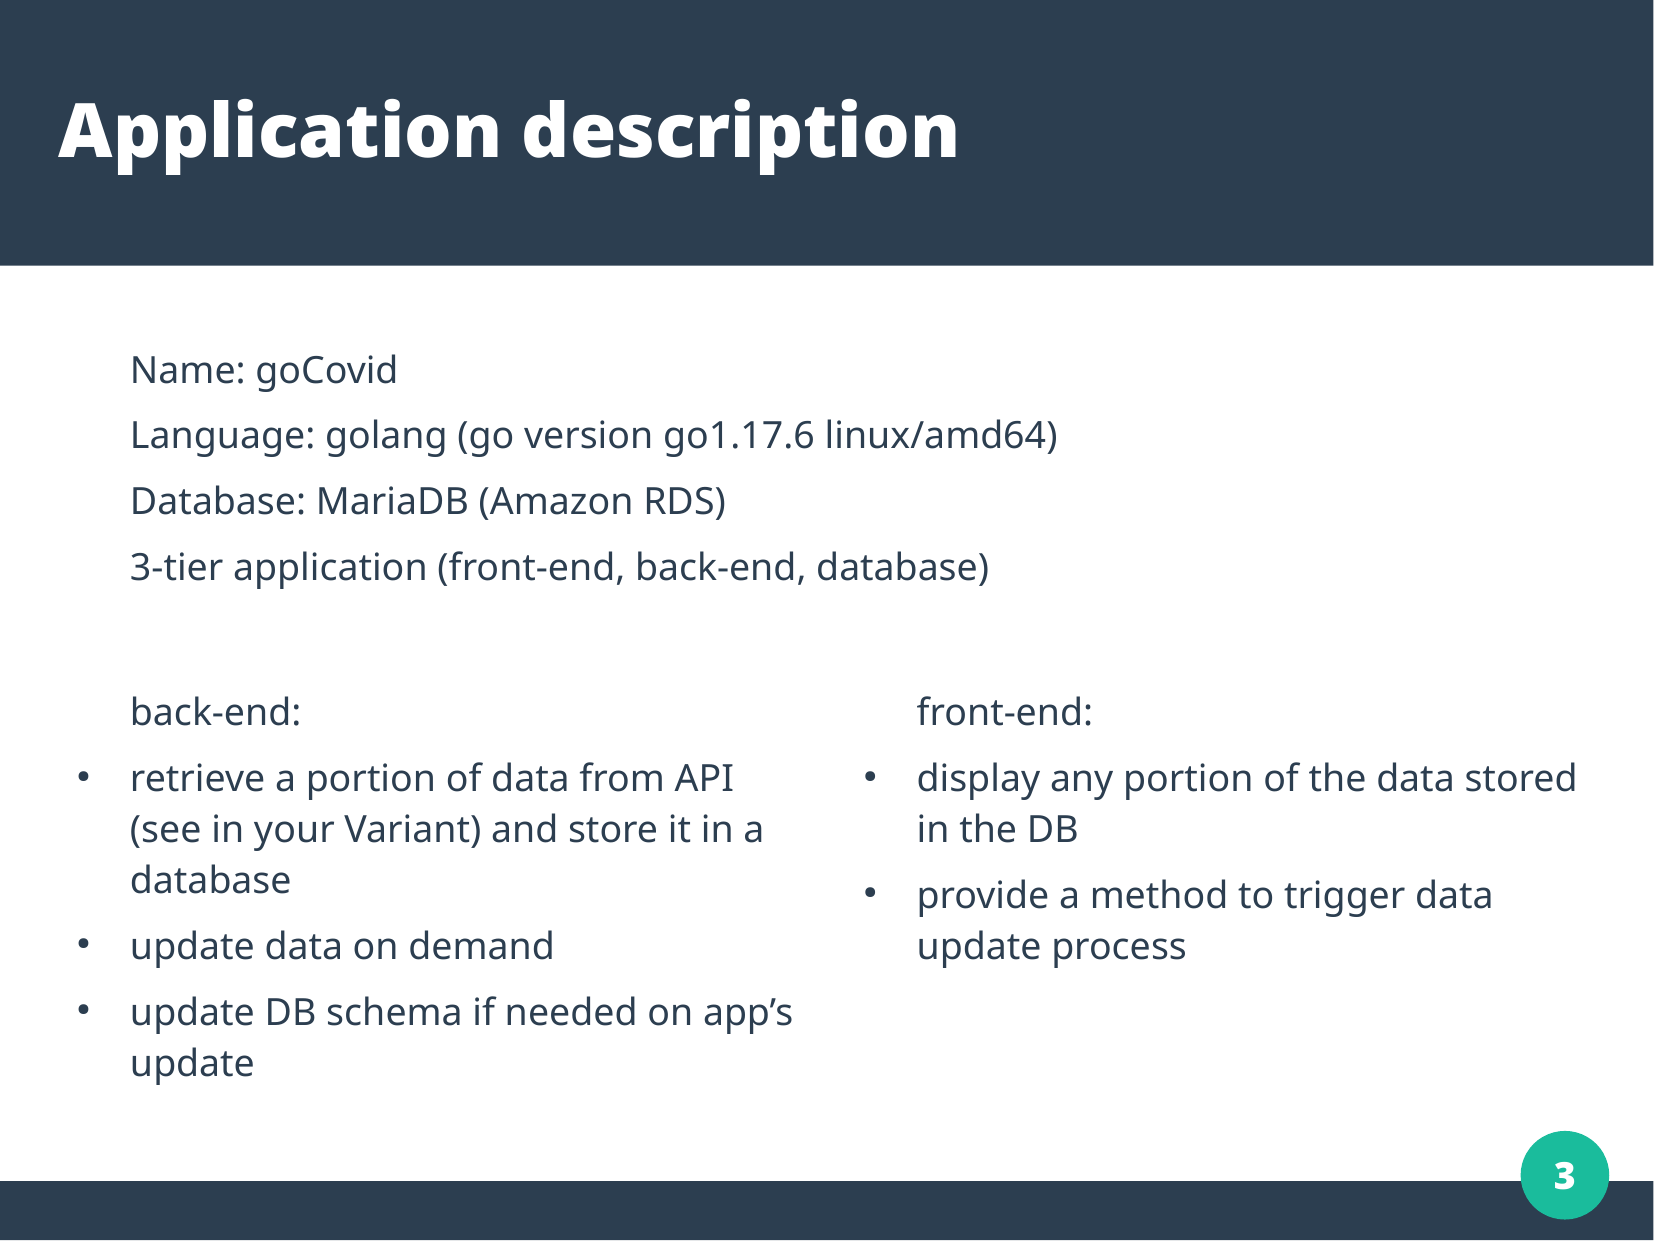

# Application description
Name: goCovid
Language: golang (go version go1.17.6 linux/amd64)
Database: MariaDB (Amazon RDS)
3-tier application (front-end, back-end, database)
back-end:
retrieve a portion of data from API (see in your Variant) and store it in a database
update data on demand
update DB schema if needed on app’s update
front-end:
display any portion of the data stored in the DB
provide a method to trigger data update process
3